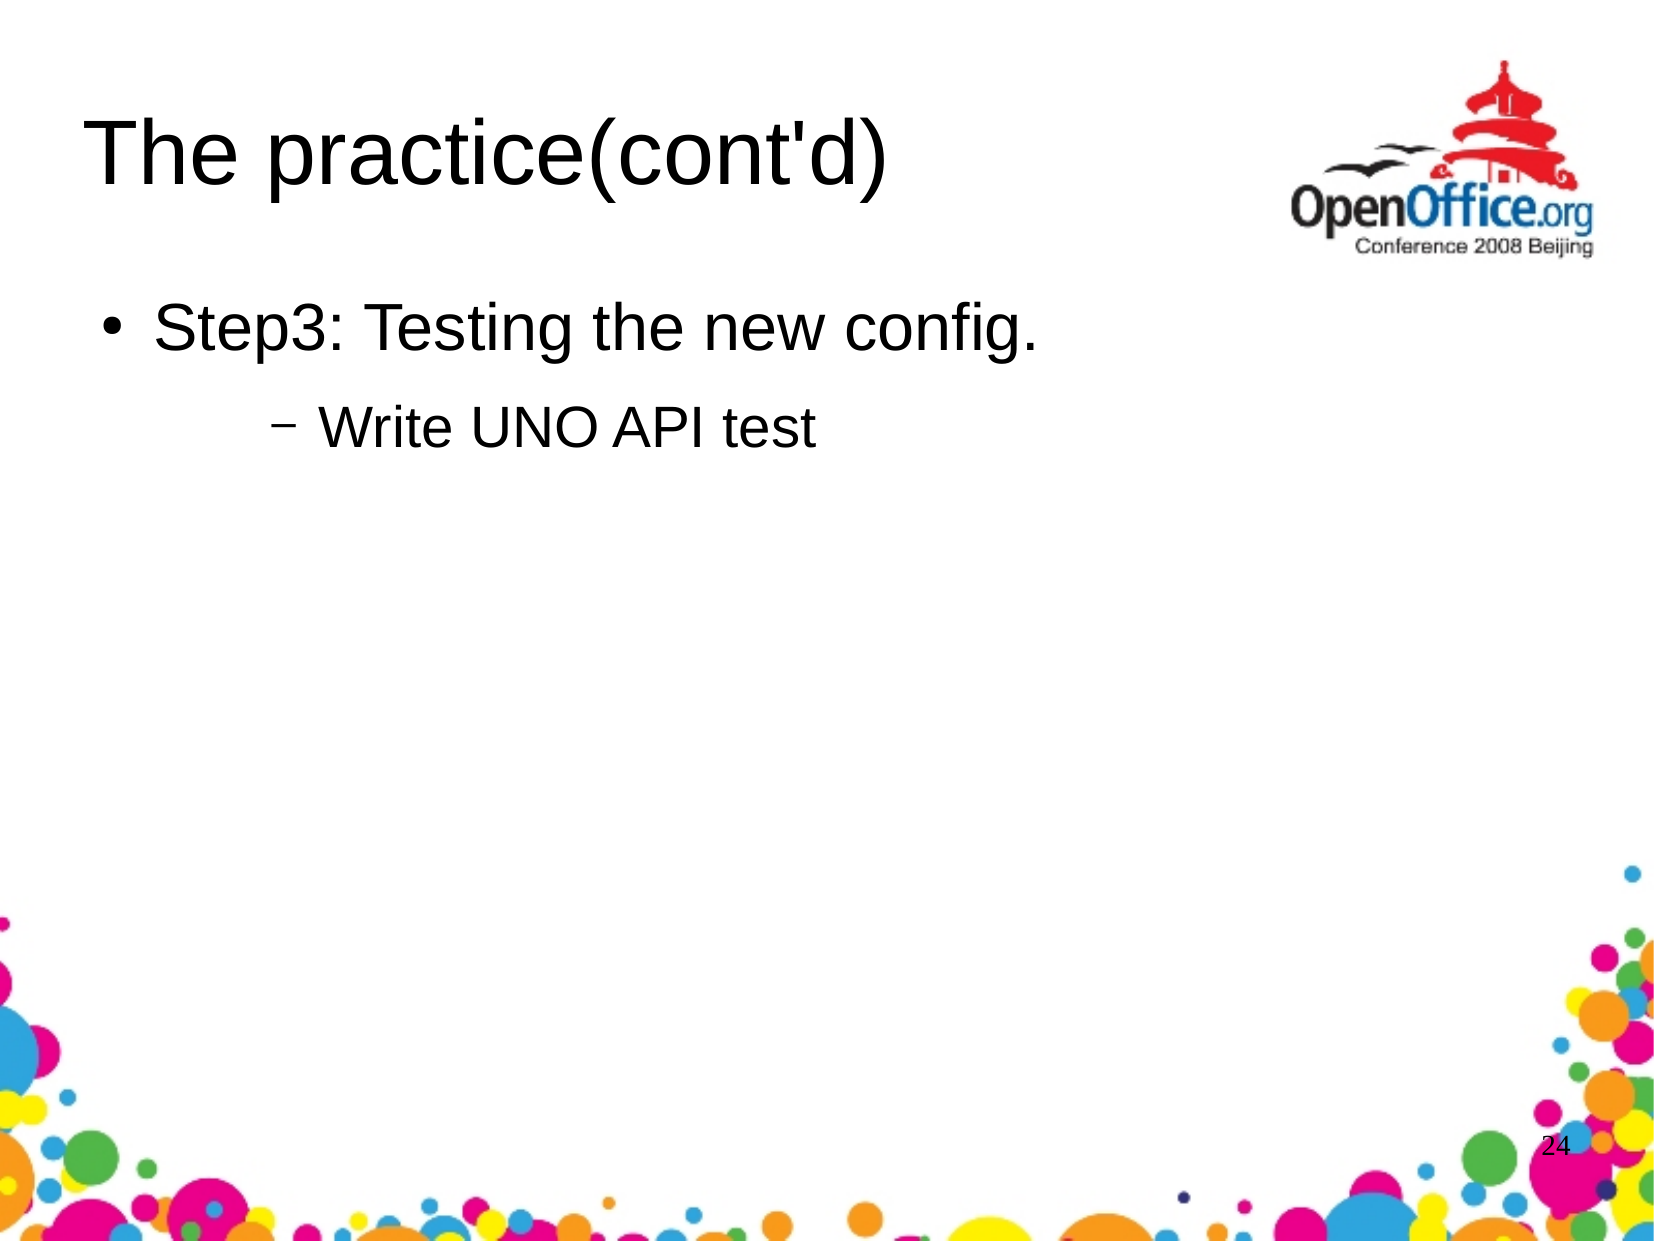

# The practice(cont'd)
Step3: Testing the new config.
Write UNO API test
24